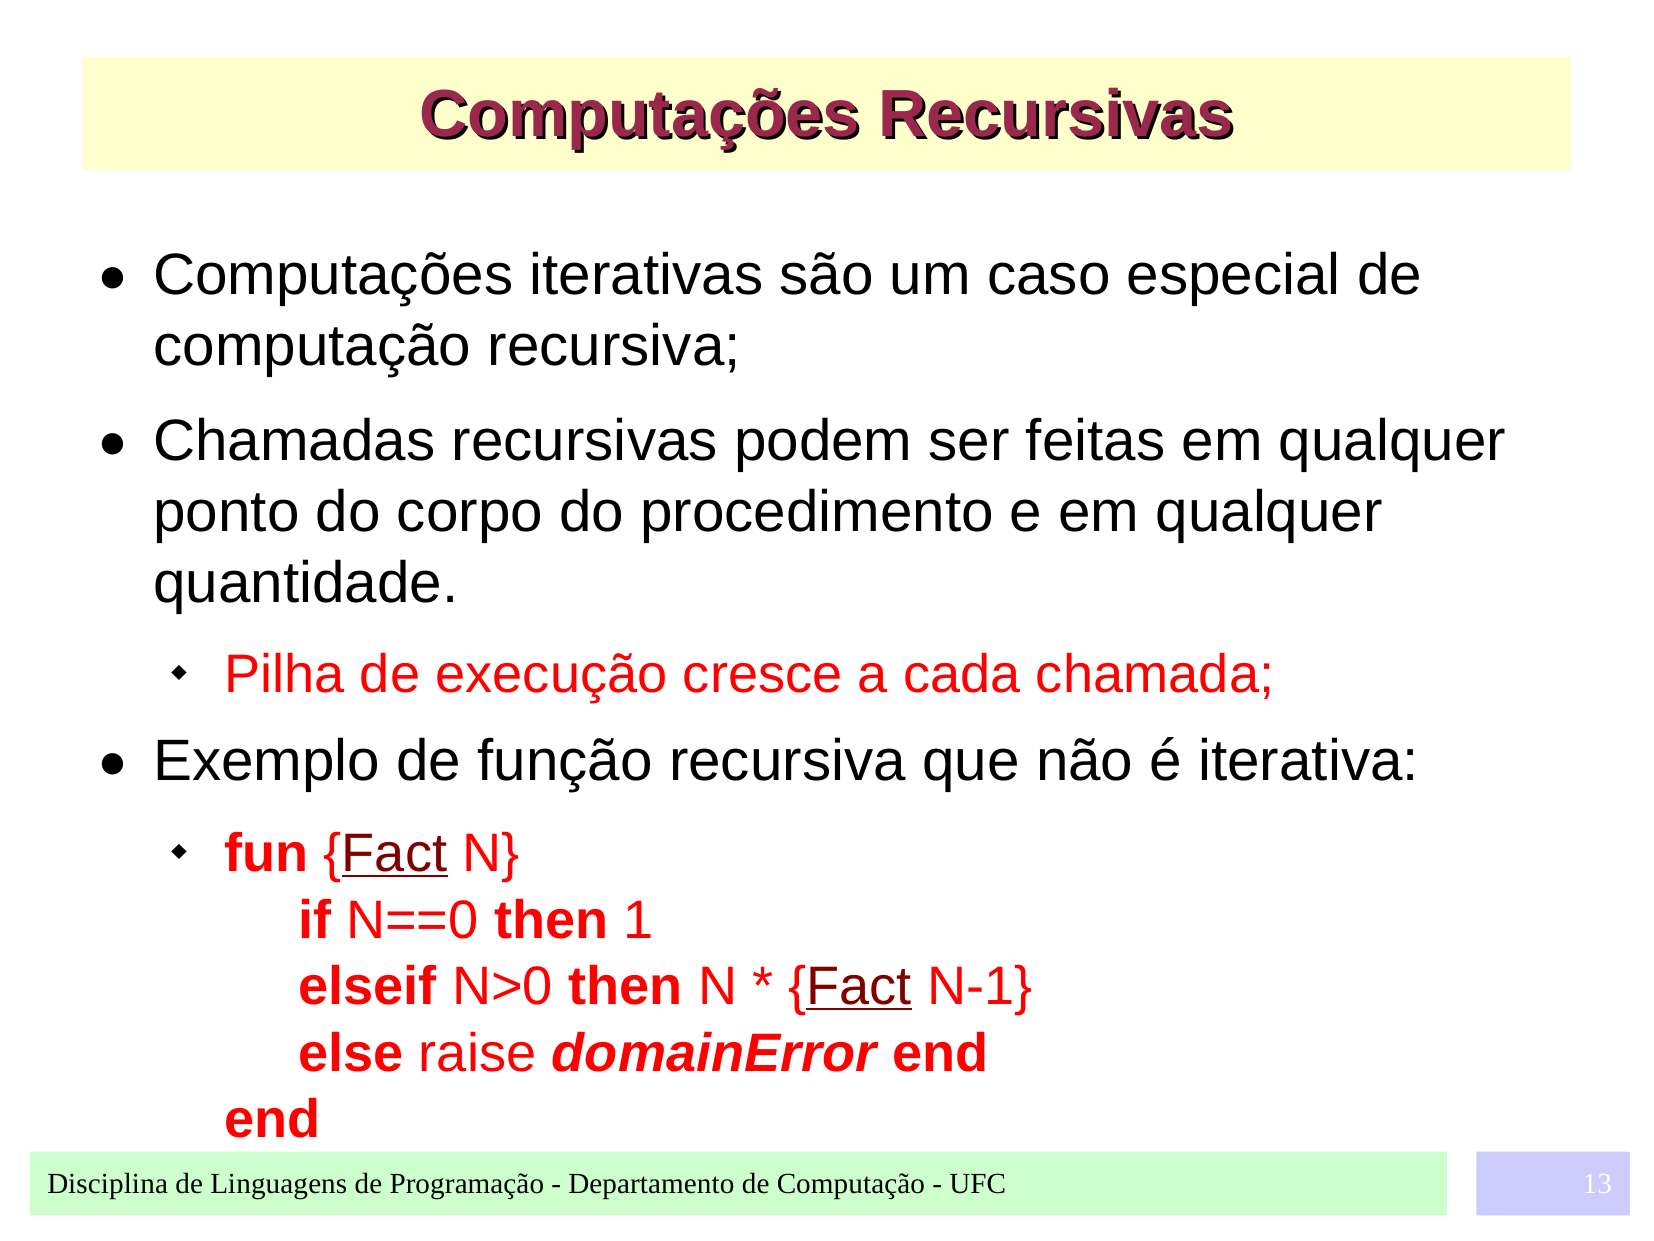

# Computações Recursivas
Computações iterativas são um caso especial de computação recursiva;
Chamadas recursivas podem ser feitas em qualquer ponto do corpo do procedimento e em qualquer quantidade.
Pilha de execução cresce a cada chamada;
Exemplo de função recursiva que não é iterativa:
fun {Fact N}
	if N==0 then 1
	elseif N>0 then N * {Fact N-1}
	else raise domainError end
end
Disciplina de Linguagens de Programação - Departamento de Computação - UFC
13